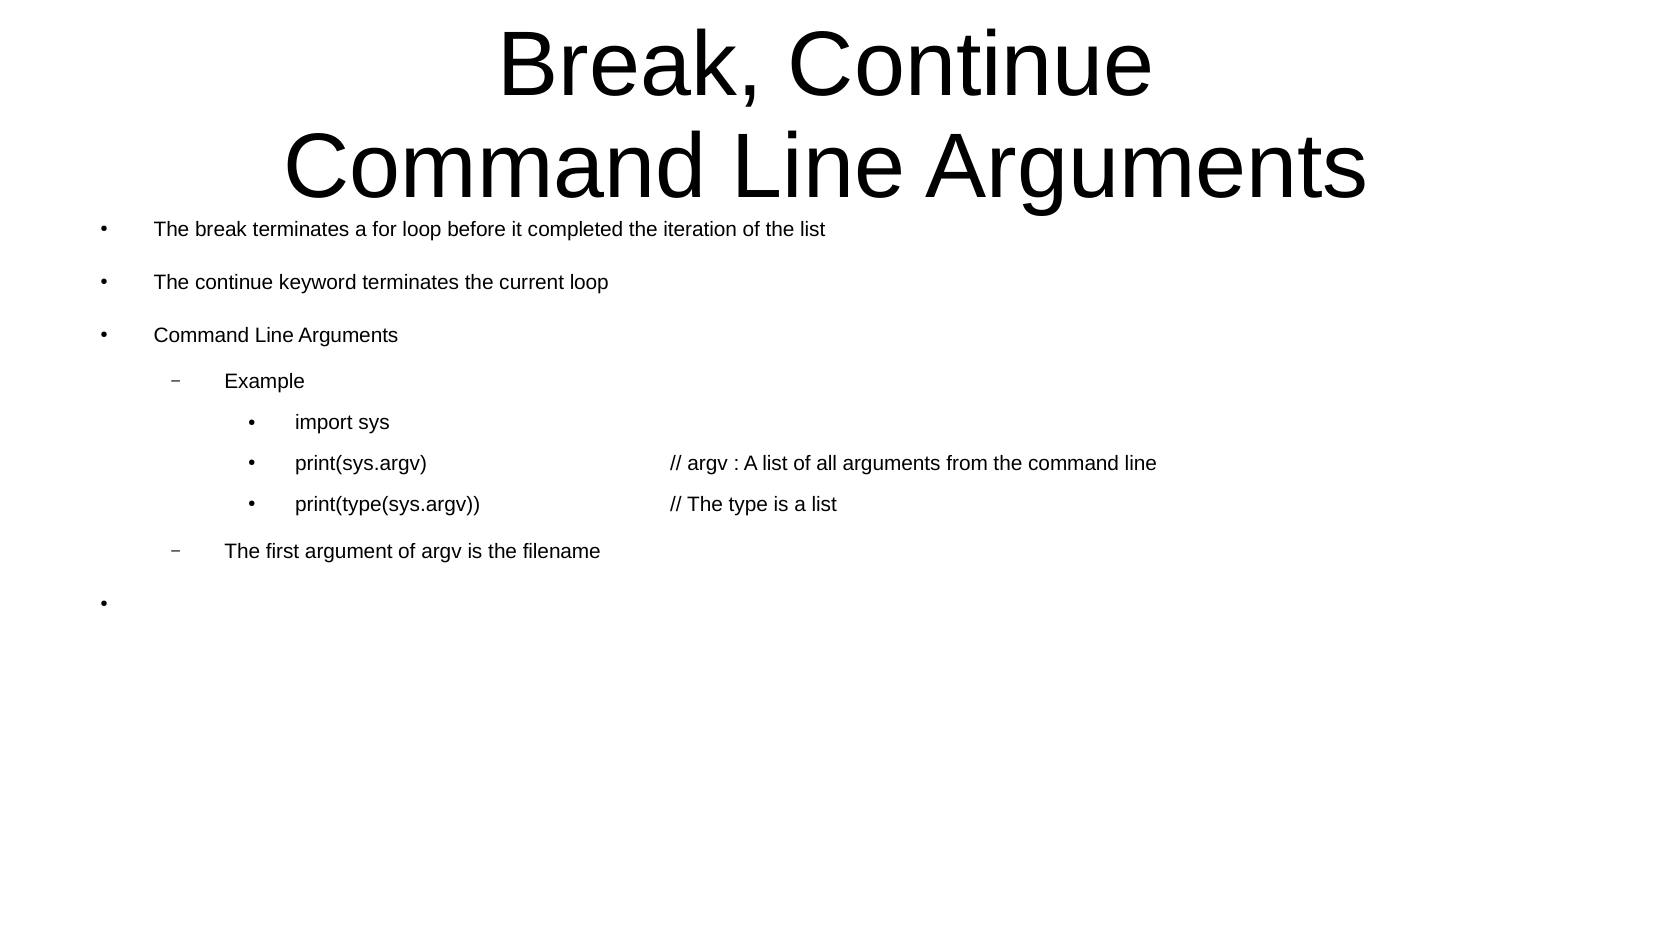

# Break, Continue Command Line Arguments
The break terminates a for loop before it completed the iteration of the list
The continue keyword terminates the current loop
Command Line Arguments
Example
import sys
print(sys.argv)				// argv : A list of all arguments from the command line
print(type(sys.argv))			// The type is a list
The first argument of argv is the filename